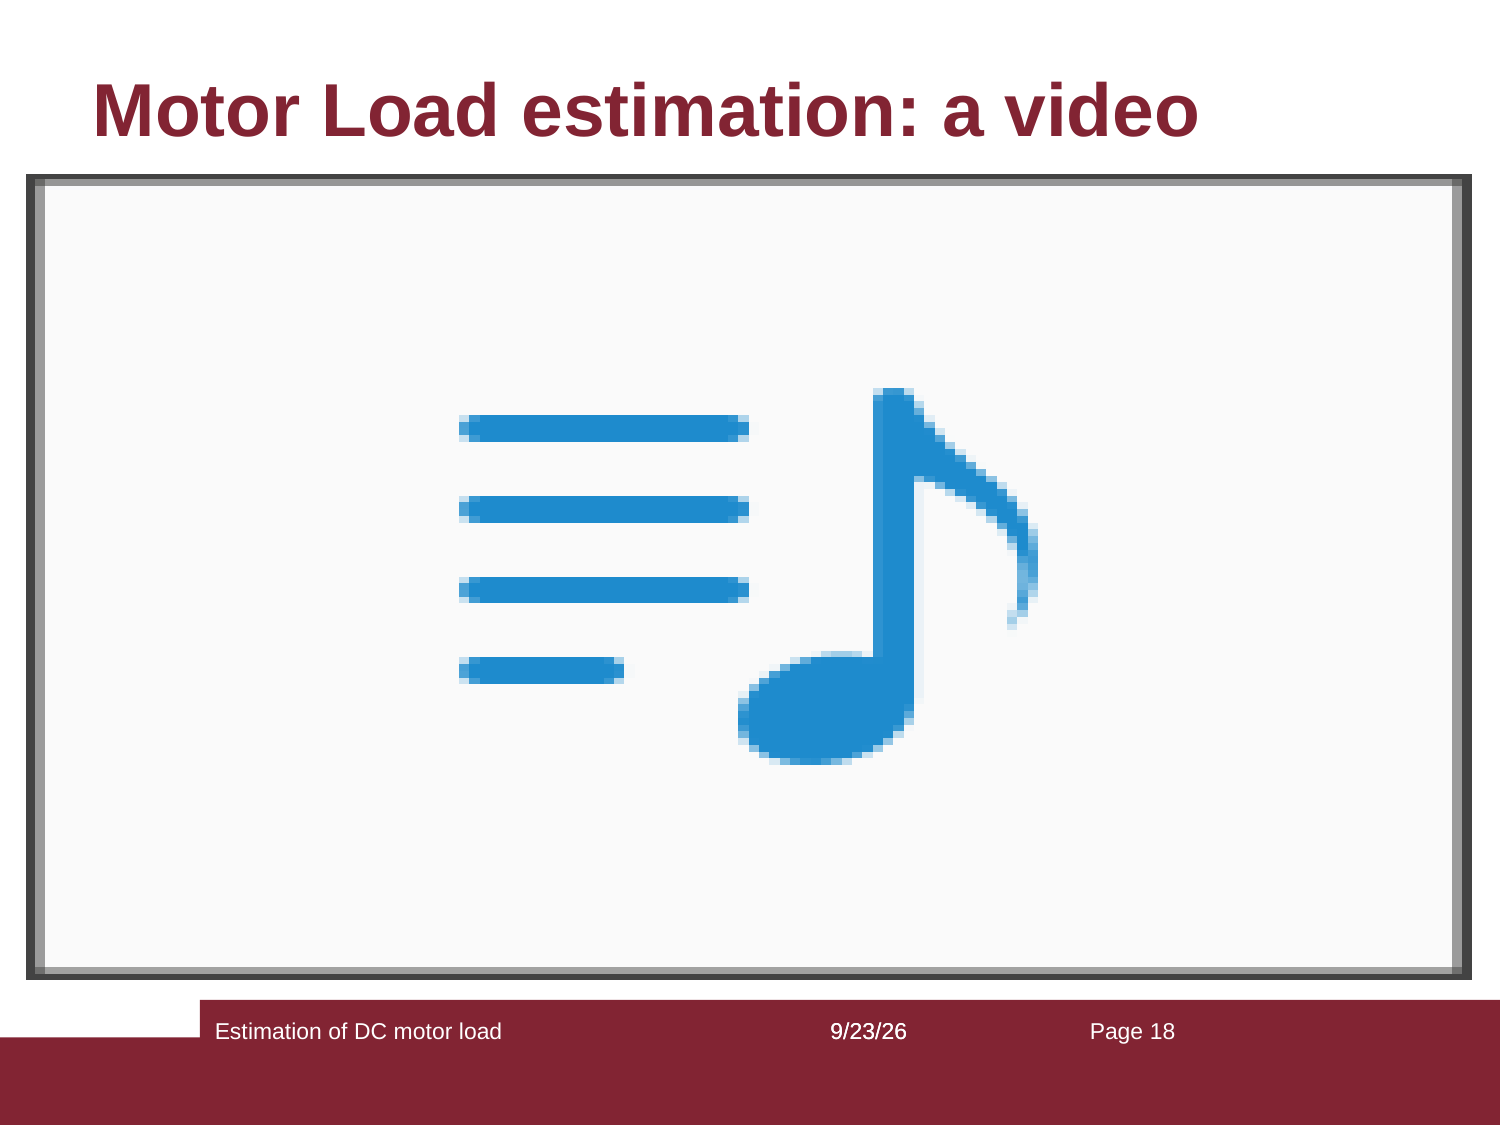

Motor Load estimation: a video
Estimation of DC motor load
Page 18